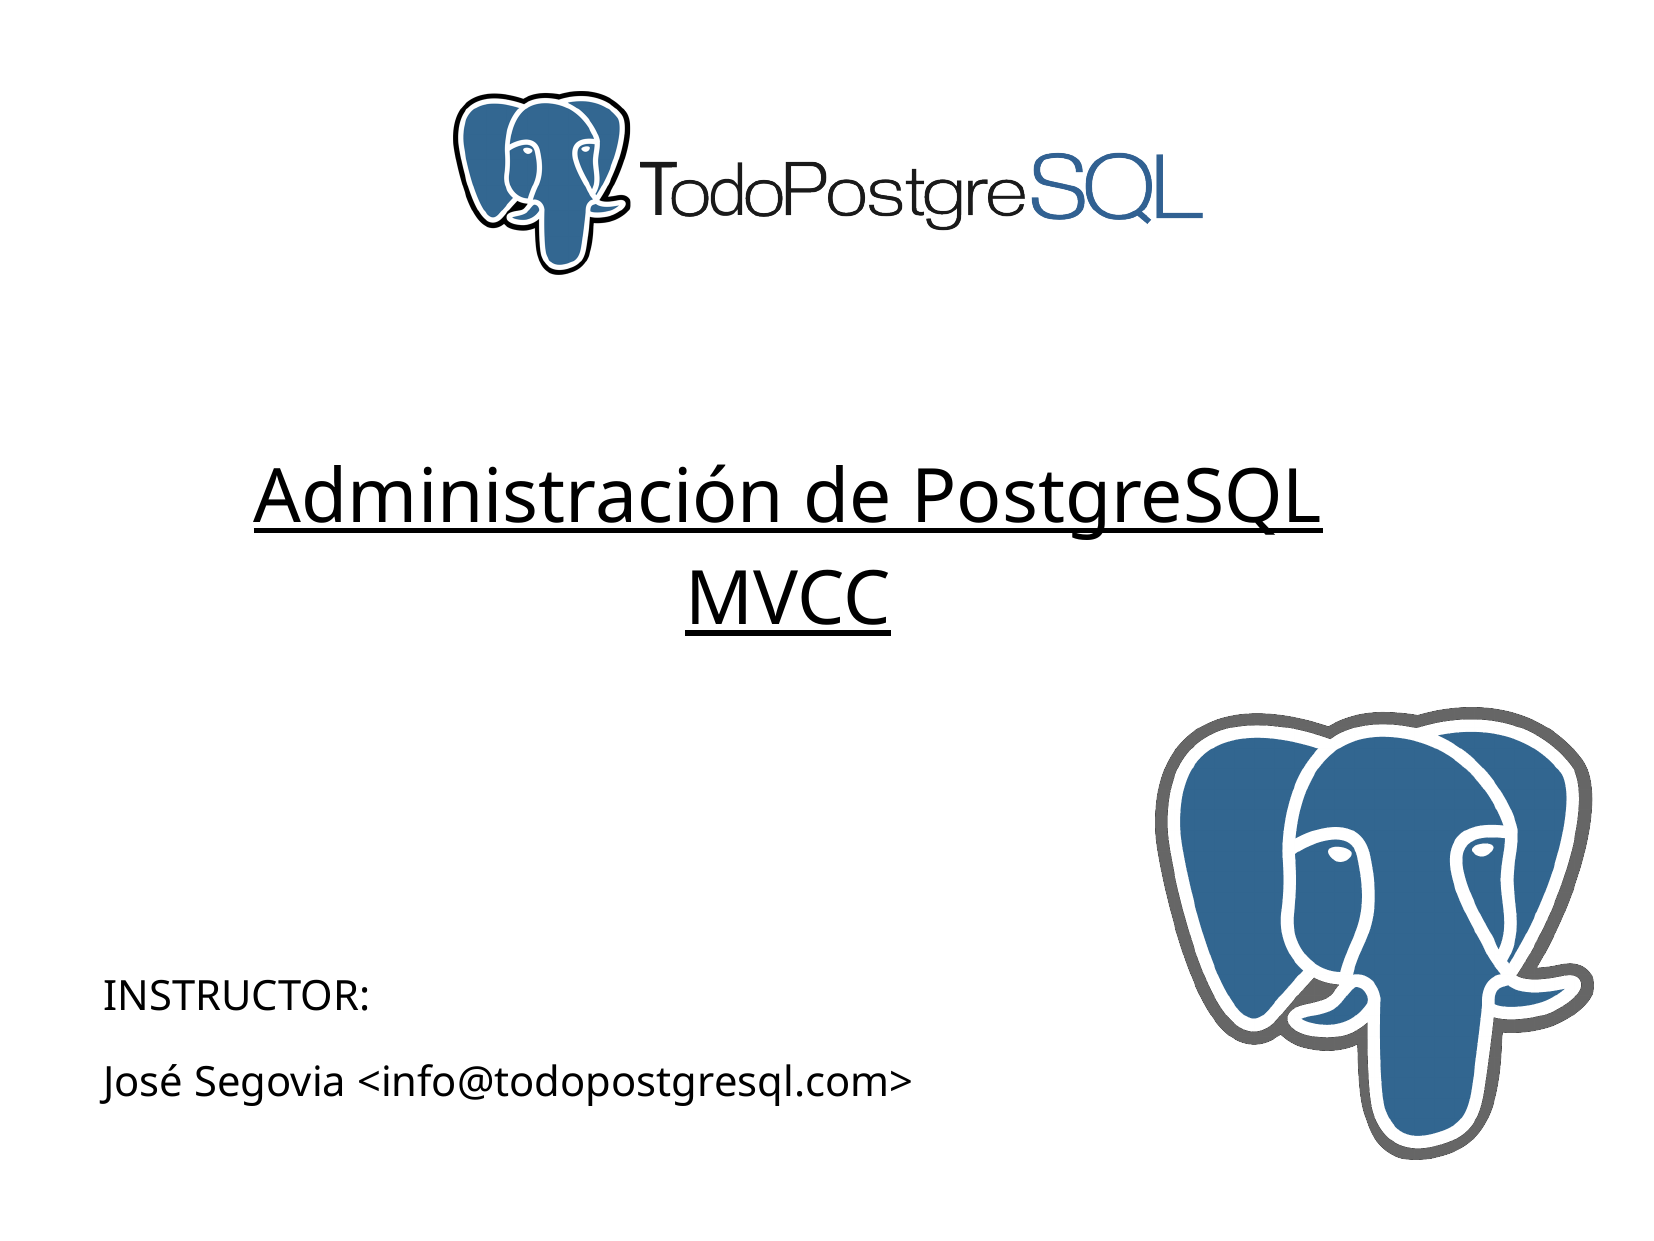

Administración de PostgreSQL
MVCC
INSTRUCTOR:
José Segovia <info@todopostgresql.com>